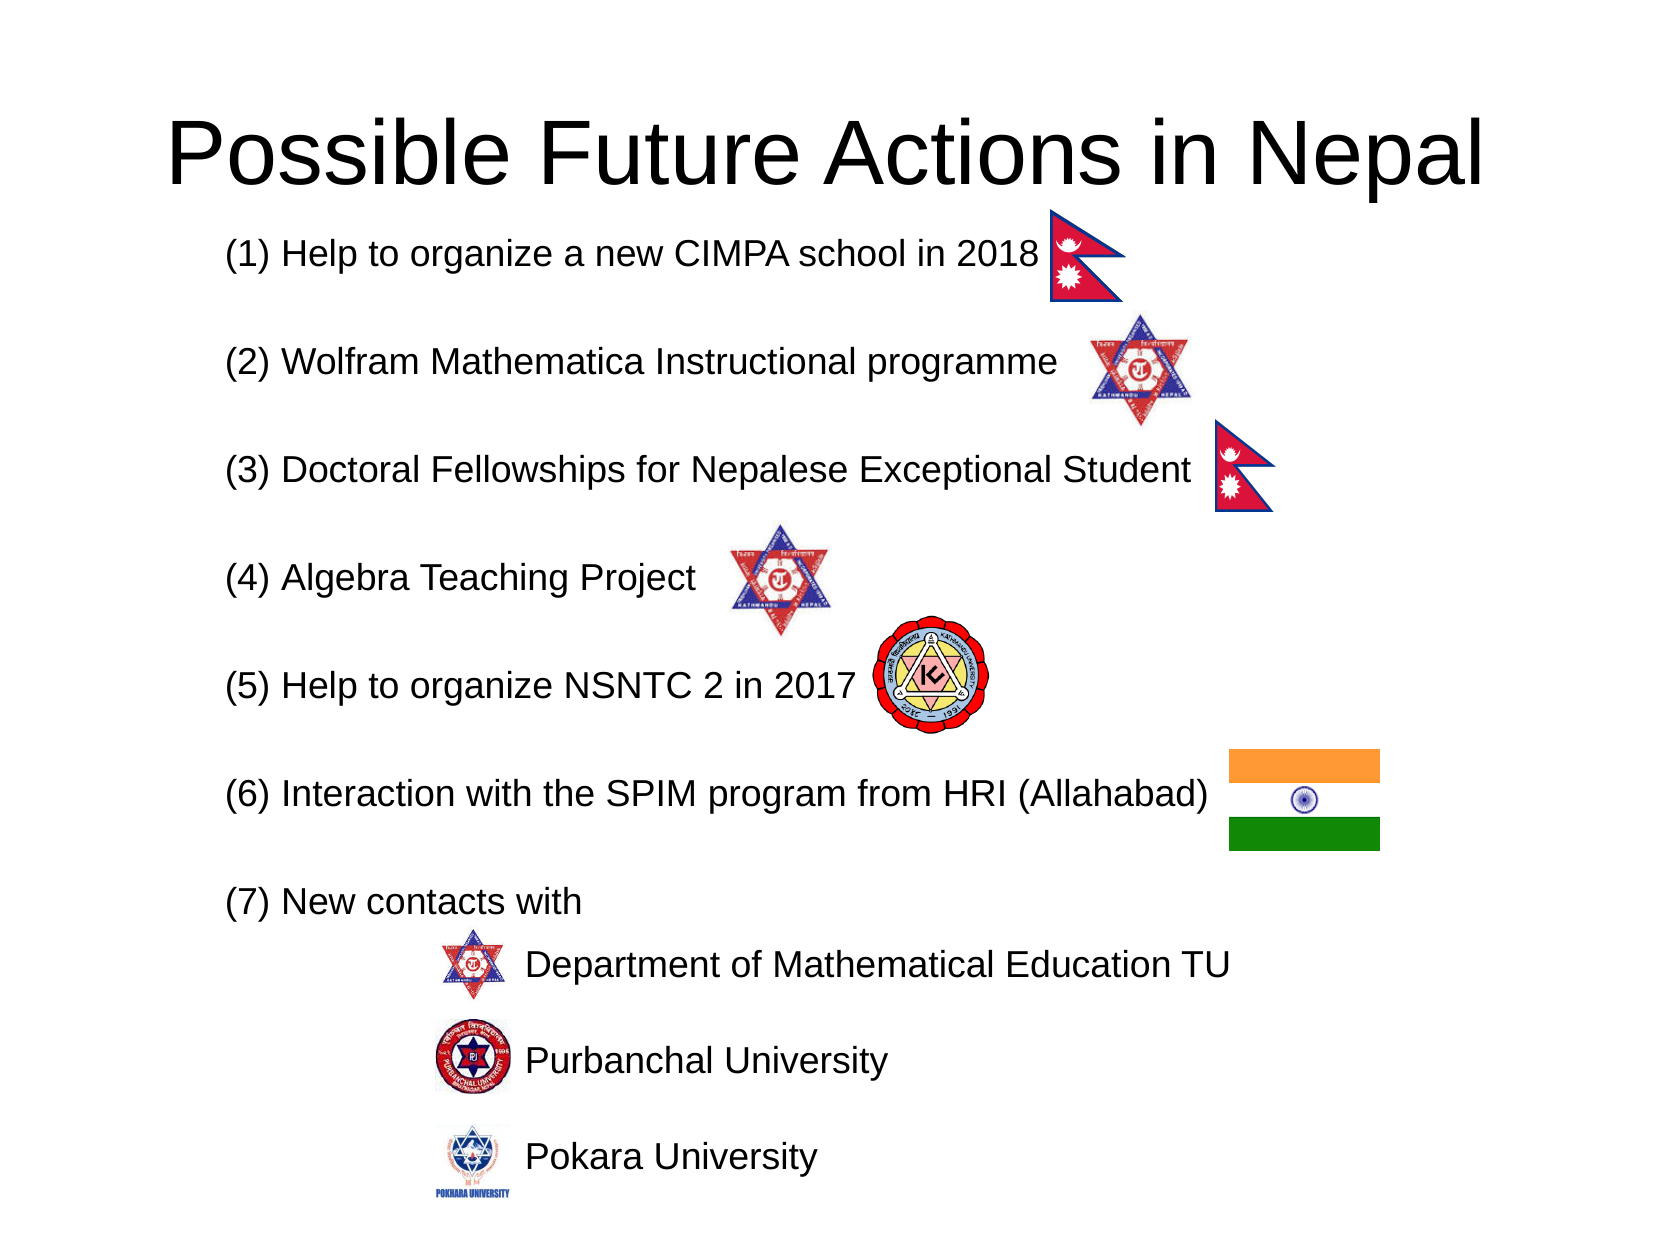

# Possible Future Actions in Nepal
 Help to organize a new CIMPA school in 2018
 Wolfram Mathematica Instructional programme
 Doctoral Fellowships for Nepalese Exceptional Student
 Algebra Teaching Project
 Help to organize NSNTC 2 in 2017
 Interaction with the SPIM program from HRI (Allahabad)
 New contacts with
				Department of Mathematical Education TU
				Purbanchal University
				Pokara University